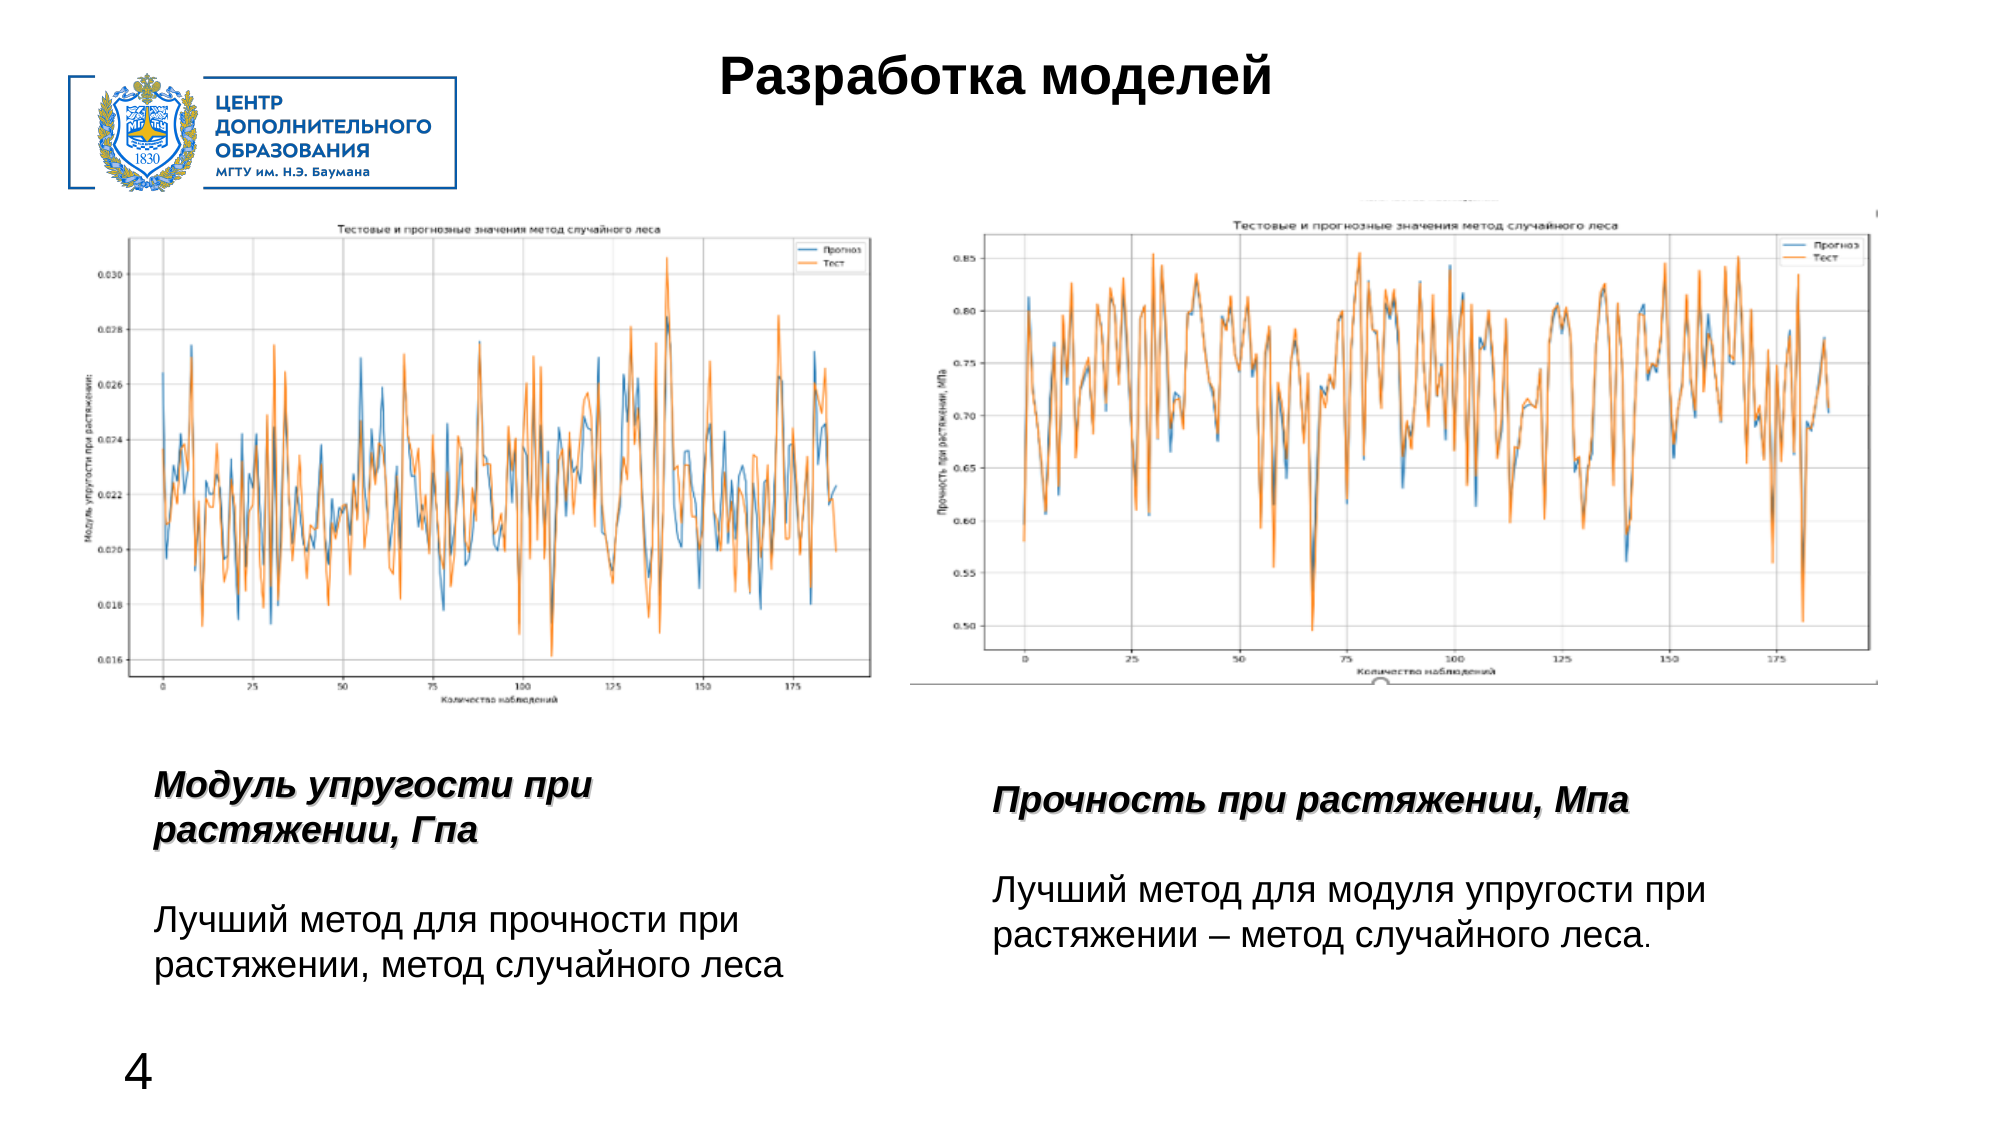

# Разработка моделей
Модуль упругости при растяжении, Гпа
Лучший метод для прочности при растяжении, метод случайного леса
Прочность при растяжении, Мпа
Лучший метод для модуля упругости при растяжении – метод случайного леса.